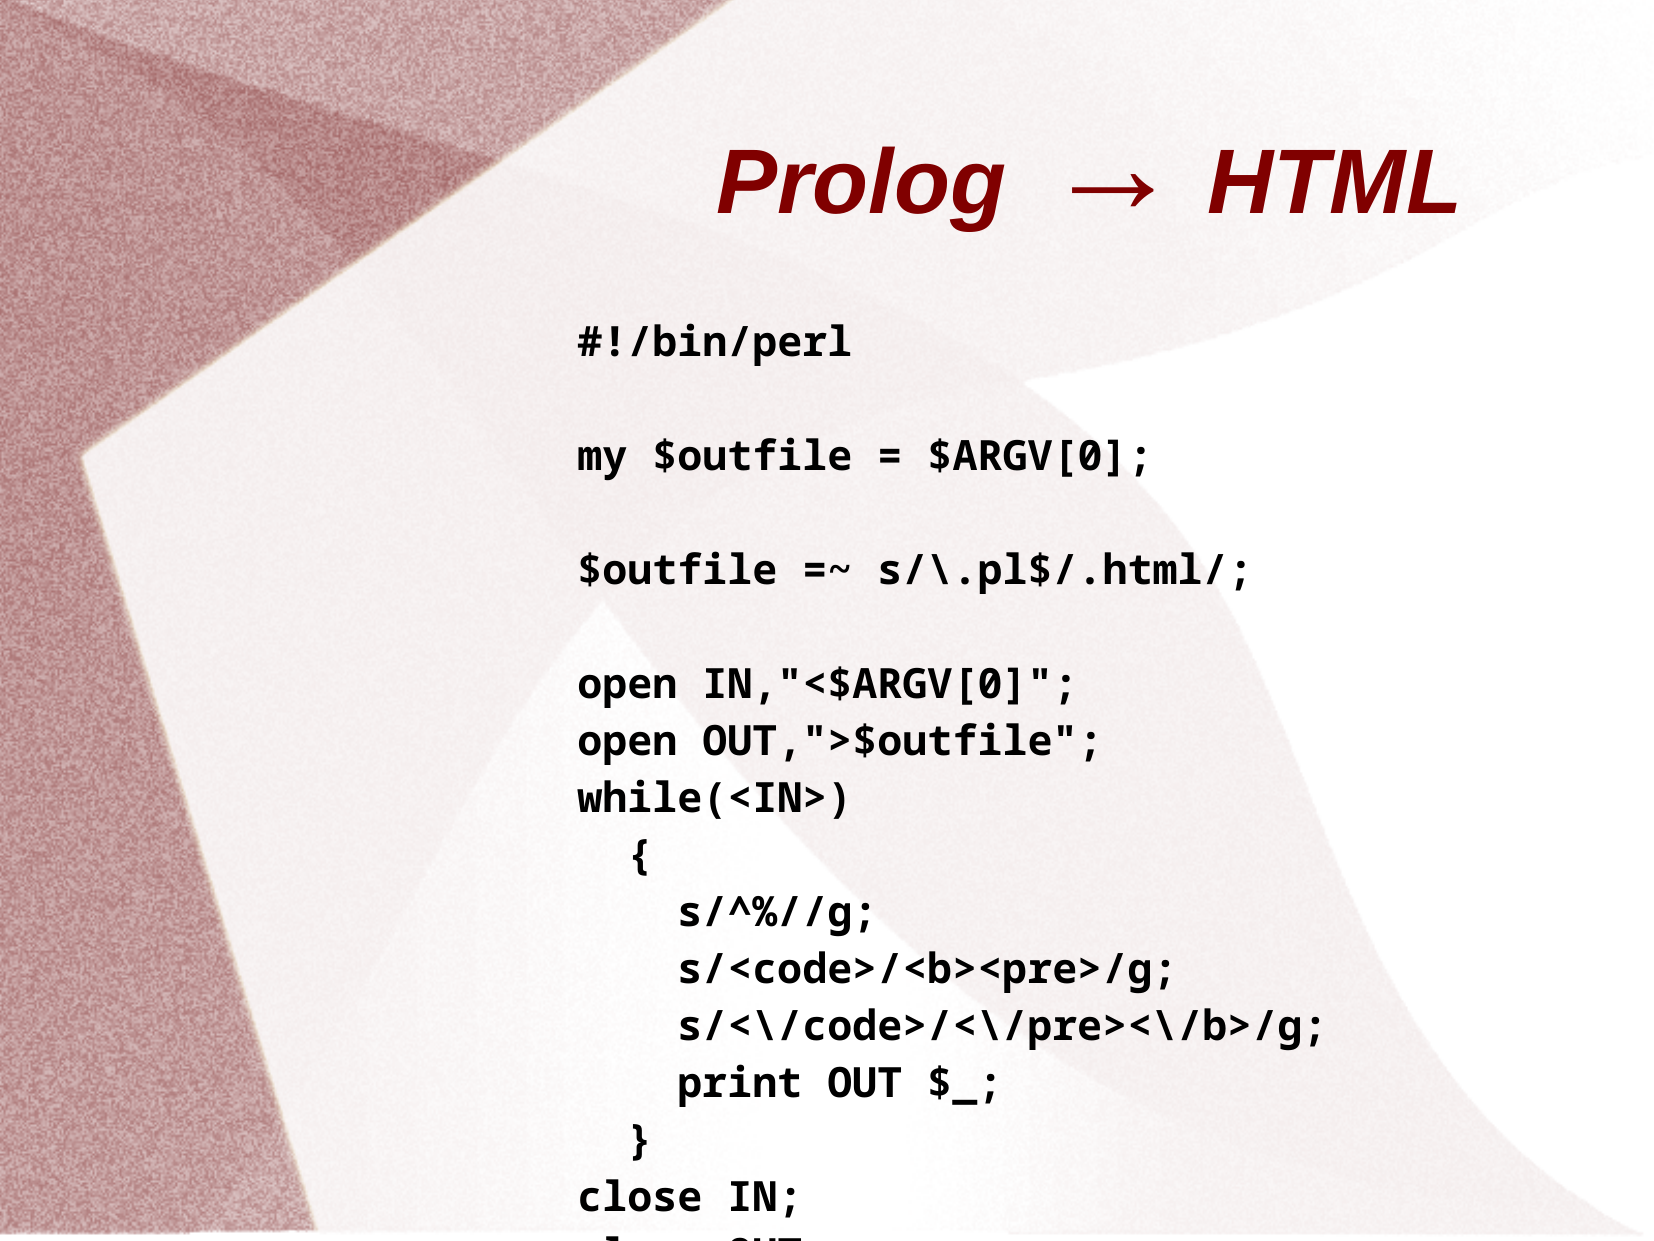

# Prolog → HTML
#!/bin/perl
my $outfile = $ARGV[0];
$outfile =~ s/\.pl$/.html/;
open IN,"<$ARGV[0]";
open OUT,">$outfile";
while(<IN>)
 {
 s/^%//g;
 s/<code>/<b><pre>/g;
 s/<\/code>/<\/pre><\/b>/g;
 print OUT $_;
 }
close IN;
close OUT;